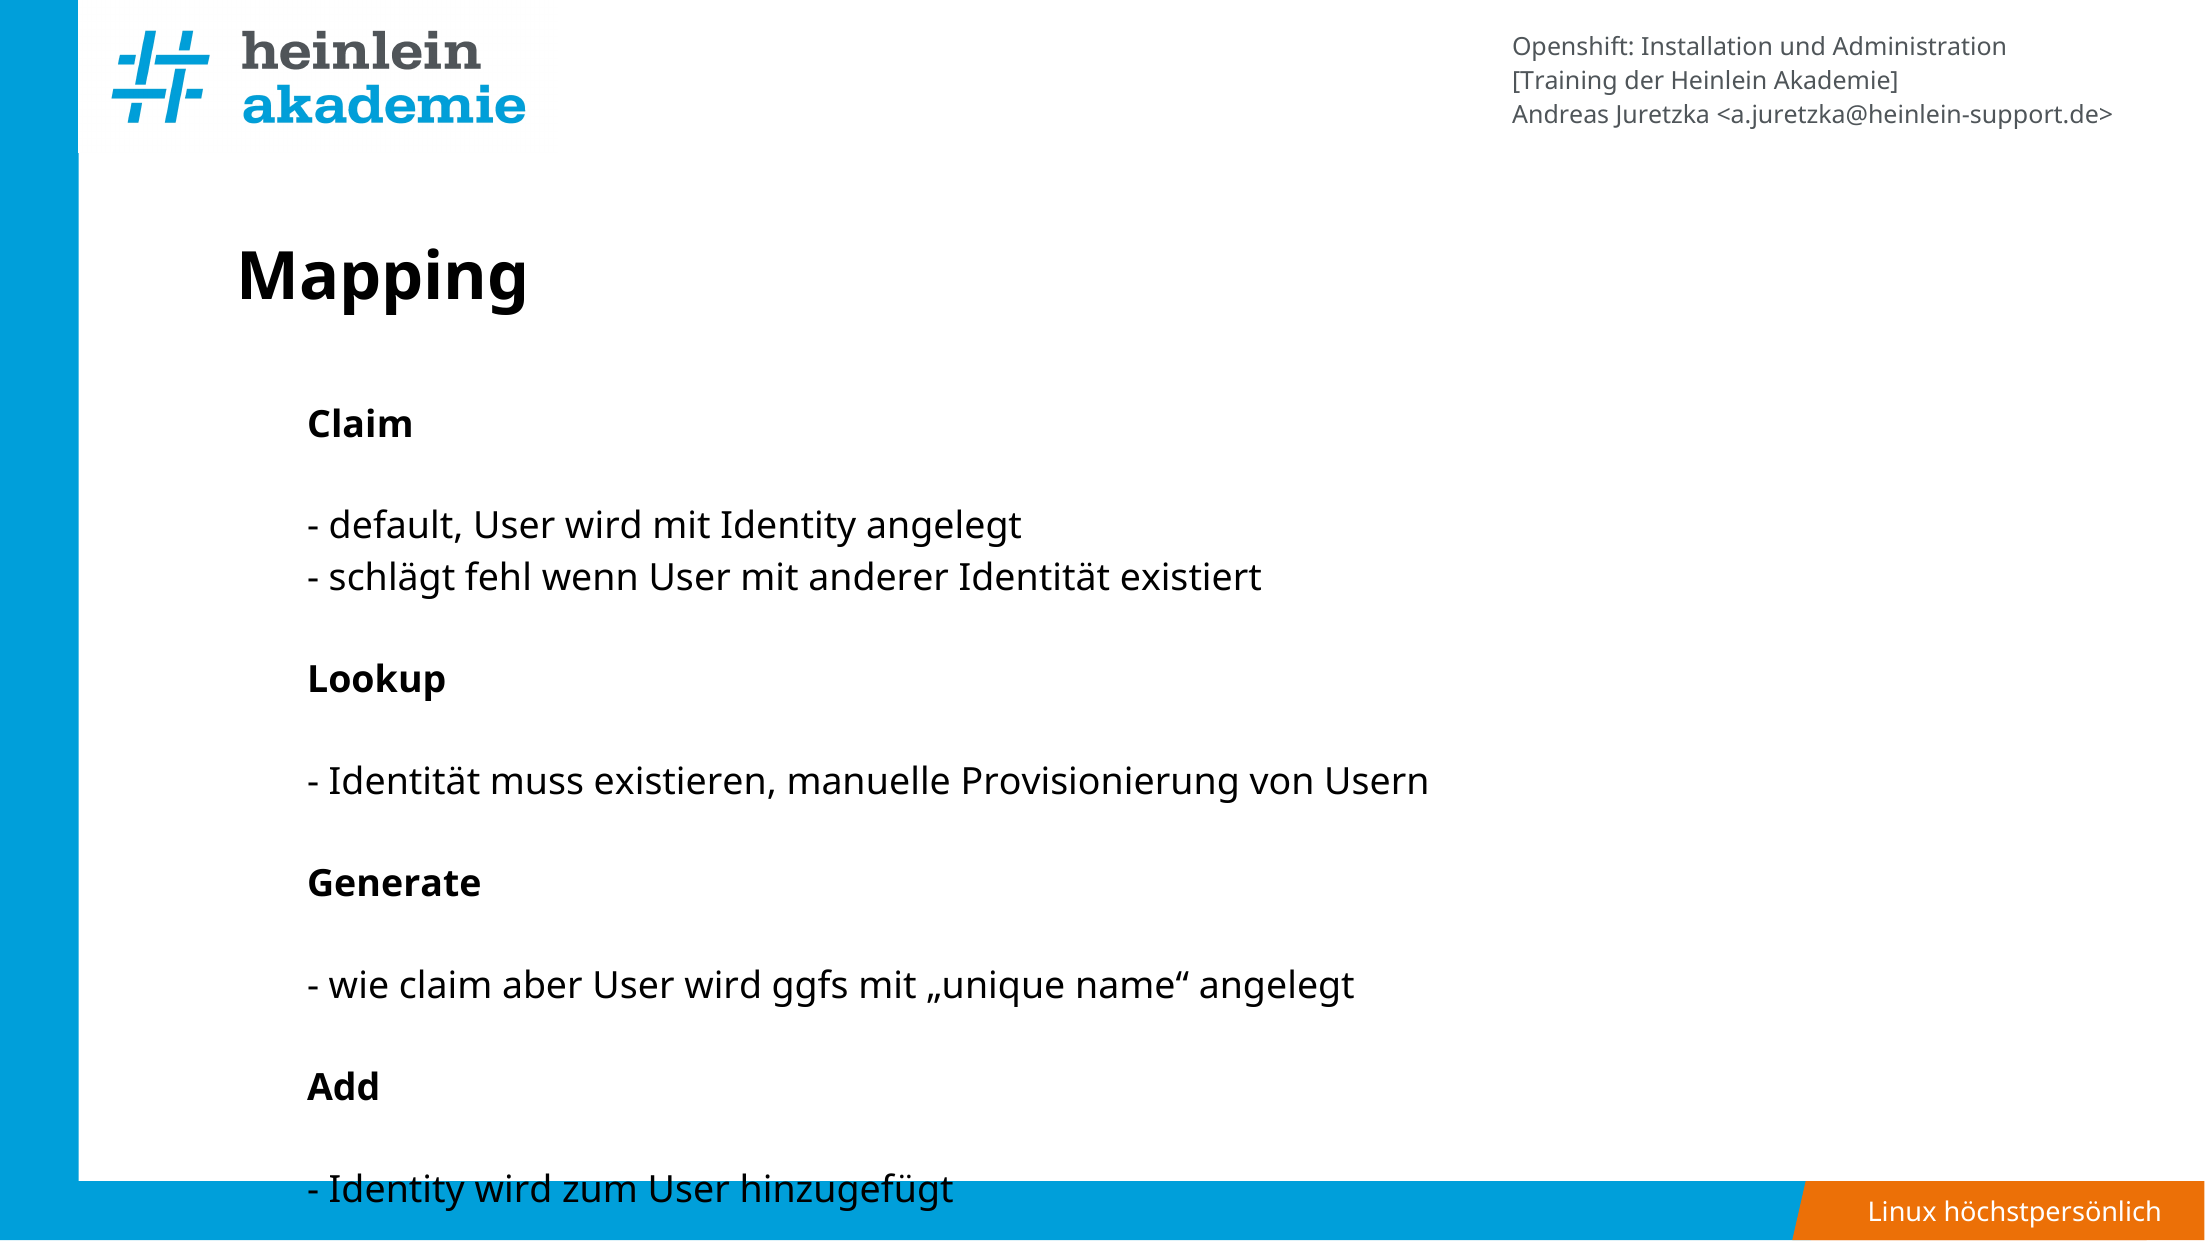

# Mapping
Claim
- default, User wird mit Identity angelegt
- schlägt fehl wenn User mit anderer Identität existiert
Lookup
- Identität muss existieren, manuelle Provisionierung von Usern
Generate
- wie claim aber User wird ggfs mit „unique name“ angelegt
Add
- Identity wird zum User hinzugefügt